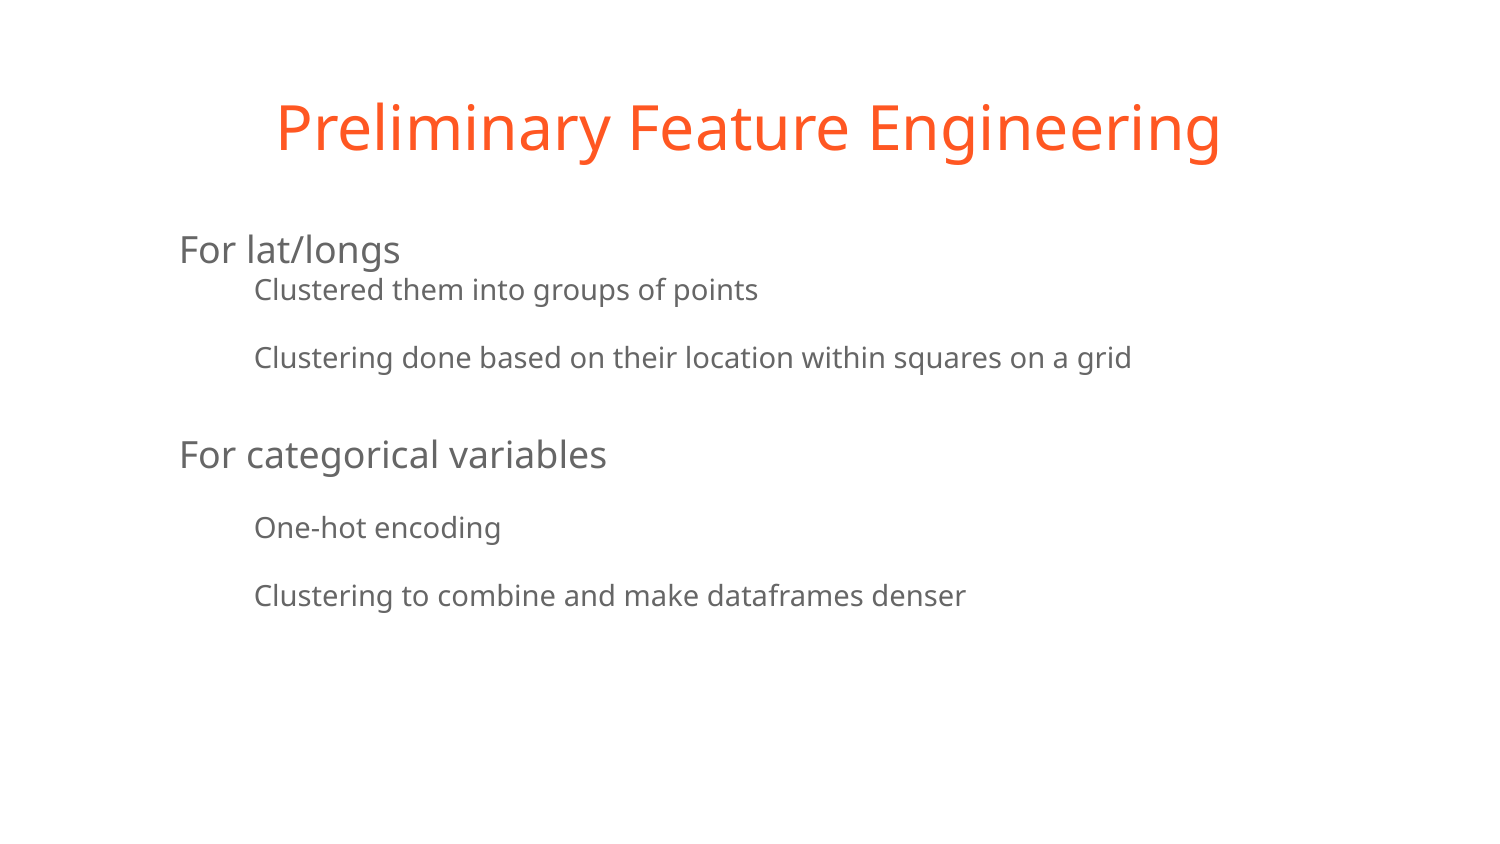

# Preliminary Feature Engineering
For lat/longs
Clustered them into groups of points
Clustering done based on their location within squares on a grid
For categorical variables
One-hot encoding
Clustering to combine and make dataframes denser